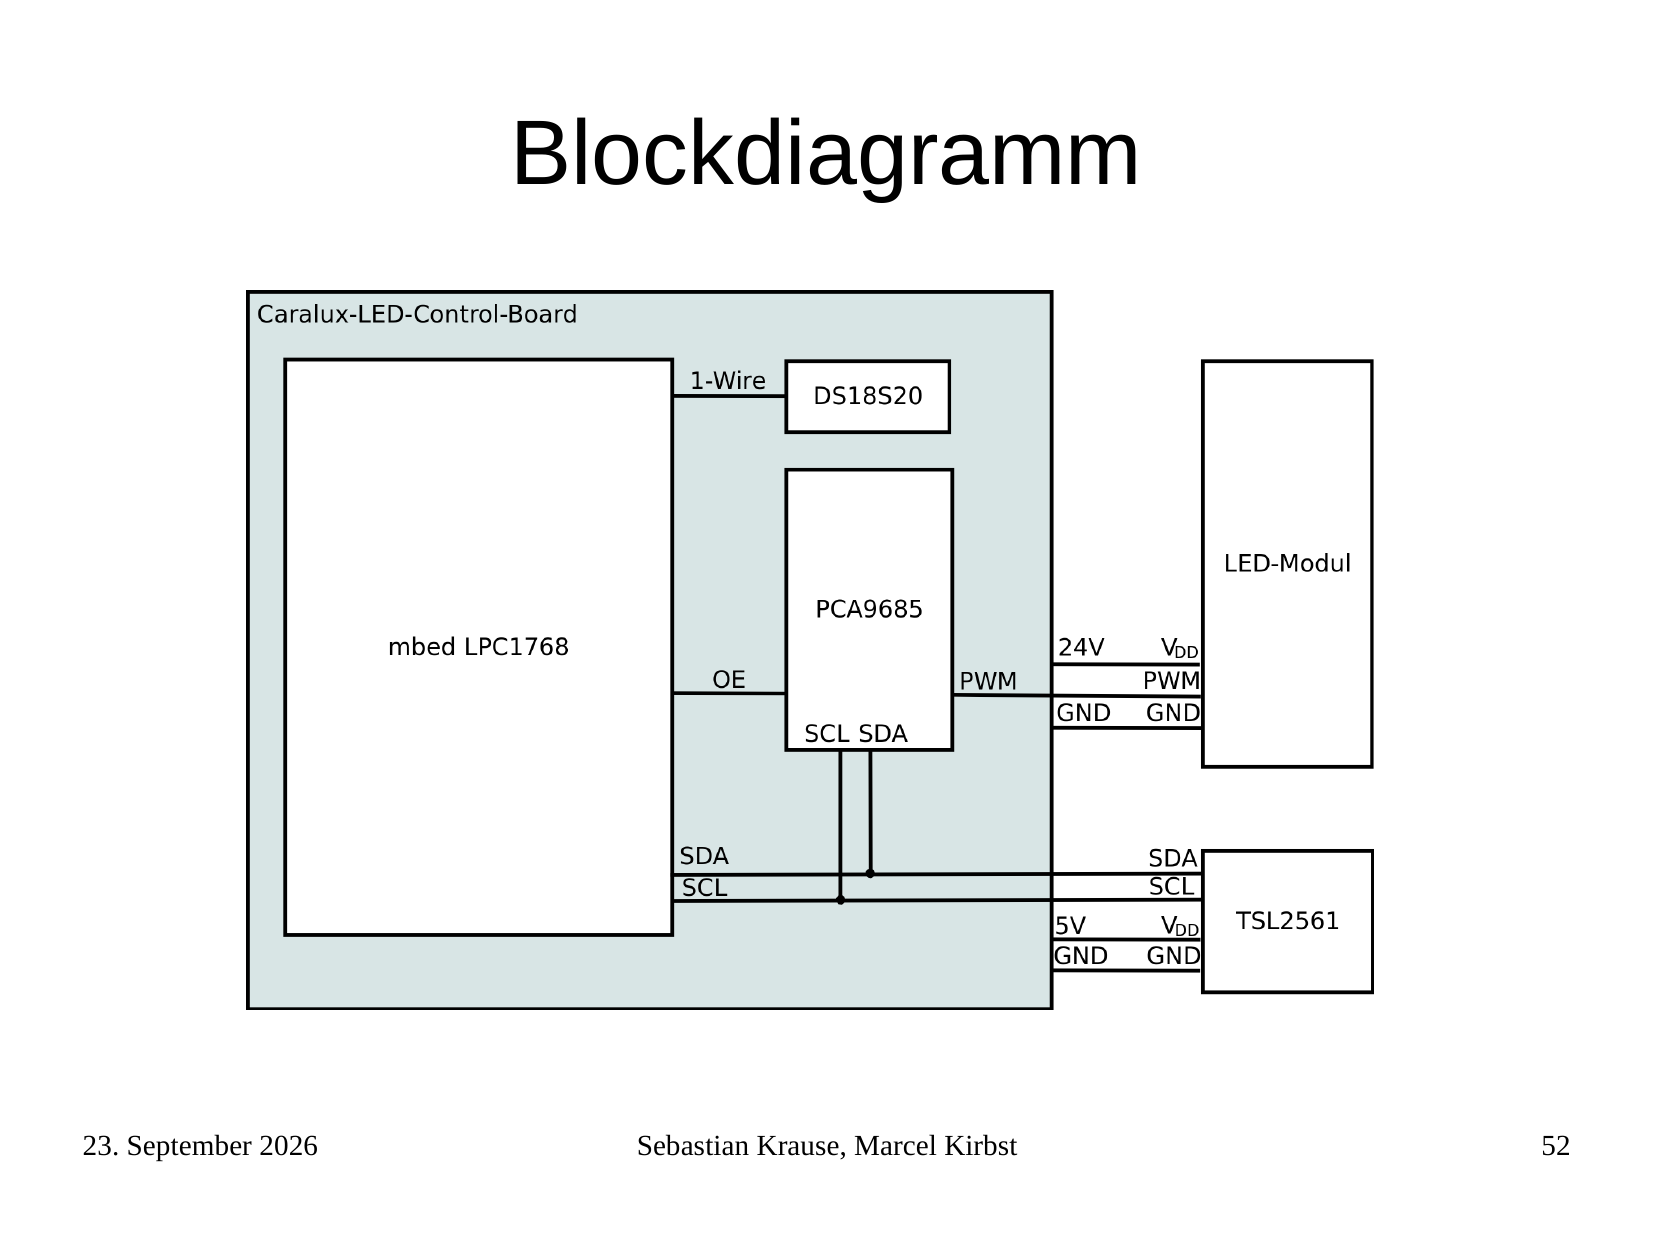

# Blockdiagramm
Sebastian Krause, Marcel Kirbst
52